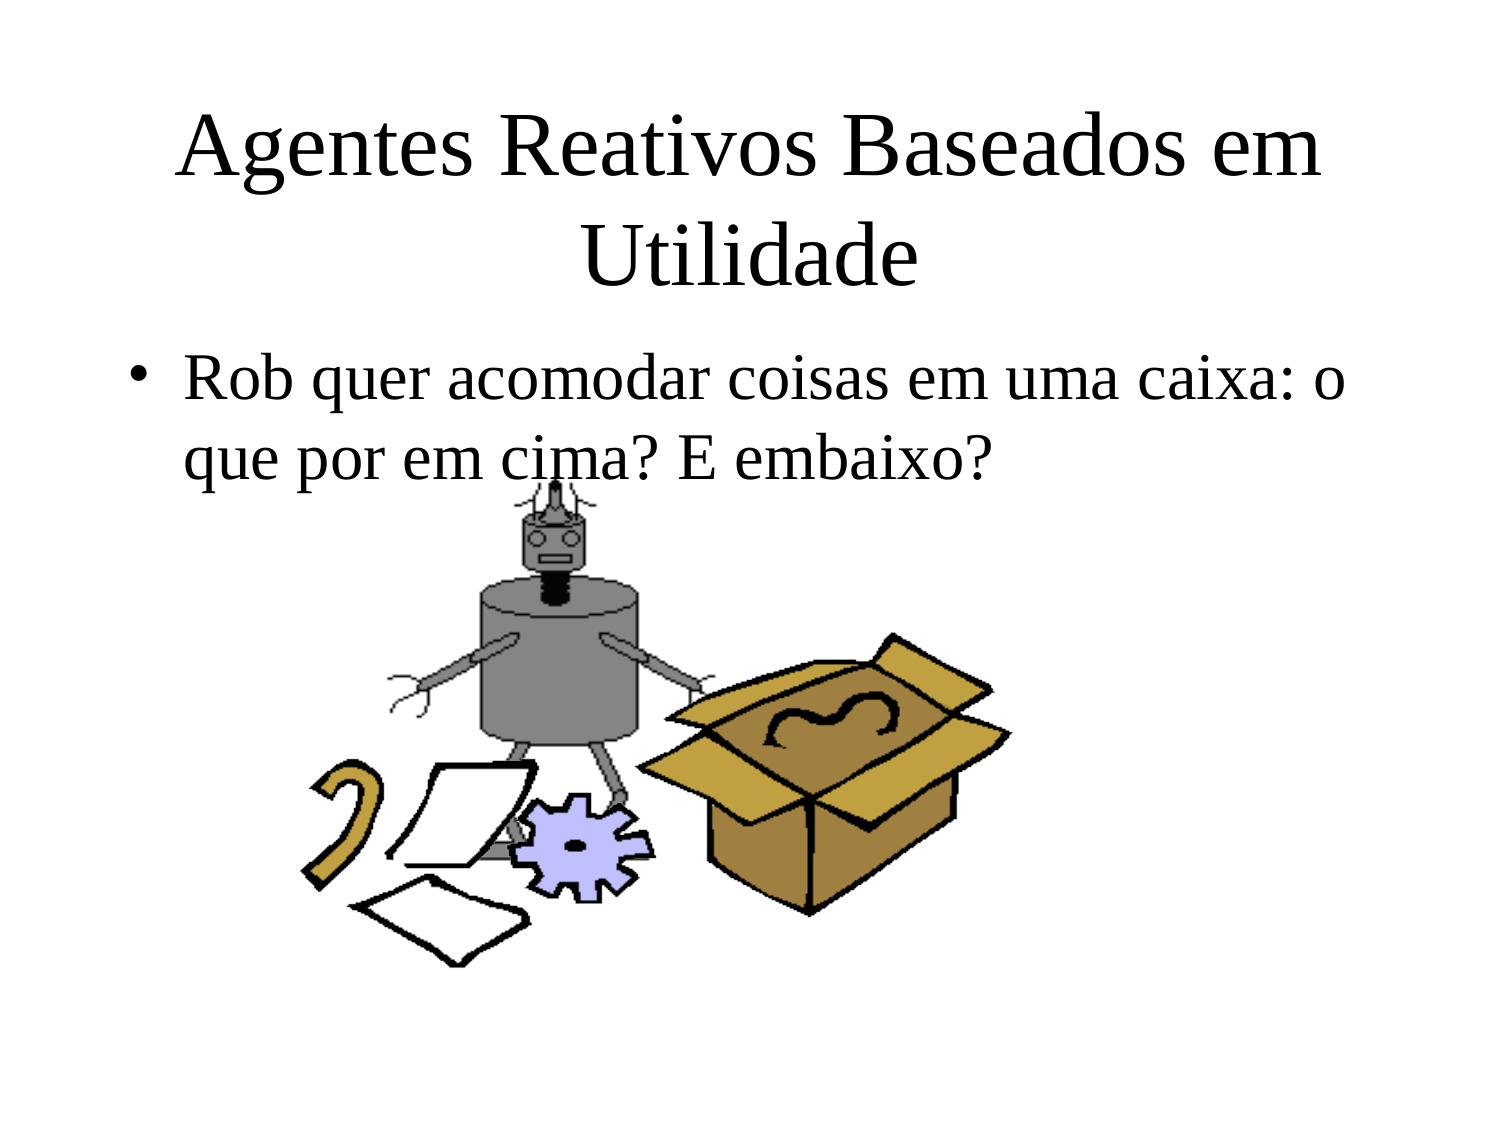

# Agentes Reativos Baseados em Utilidade
Rob quer acomodar coisas em uma caixa: o que por em cima? E embaixo?